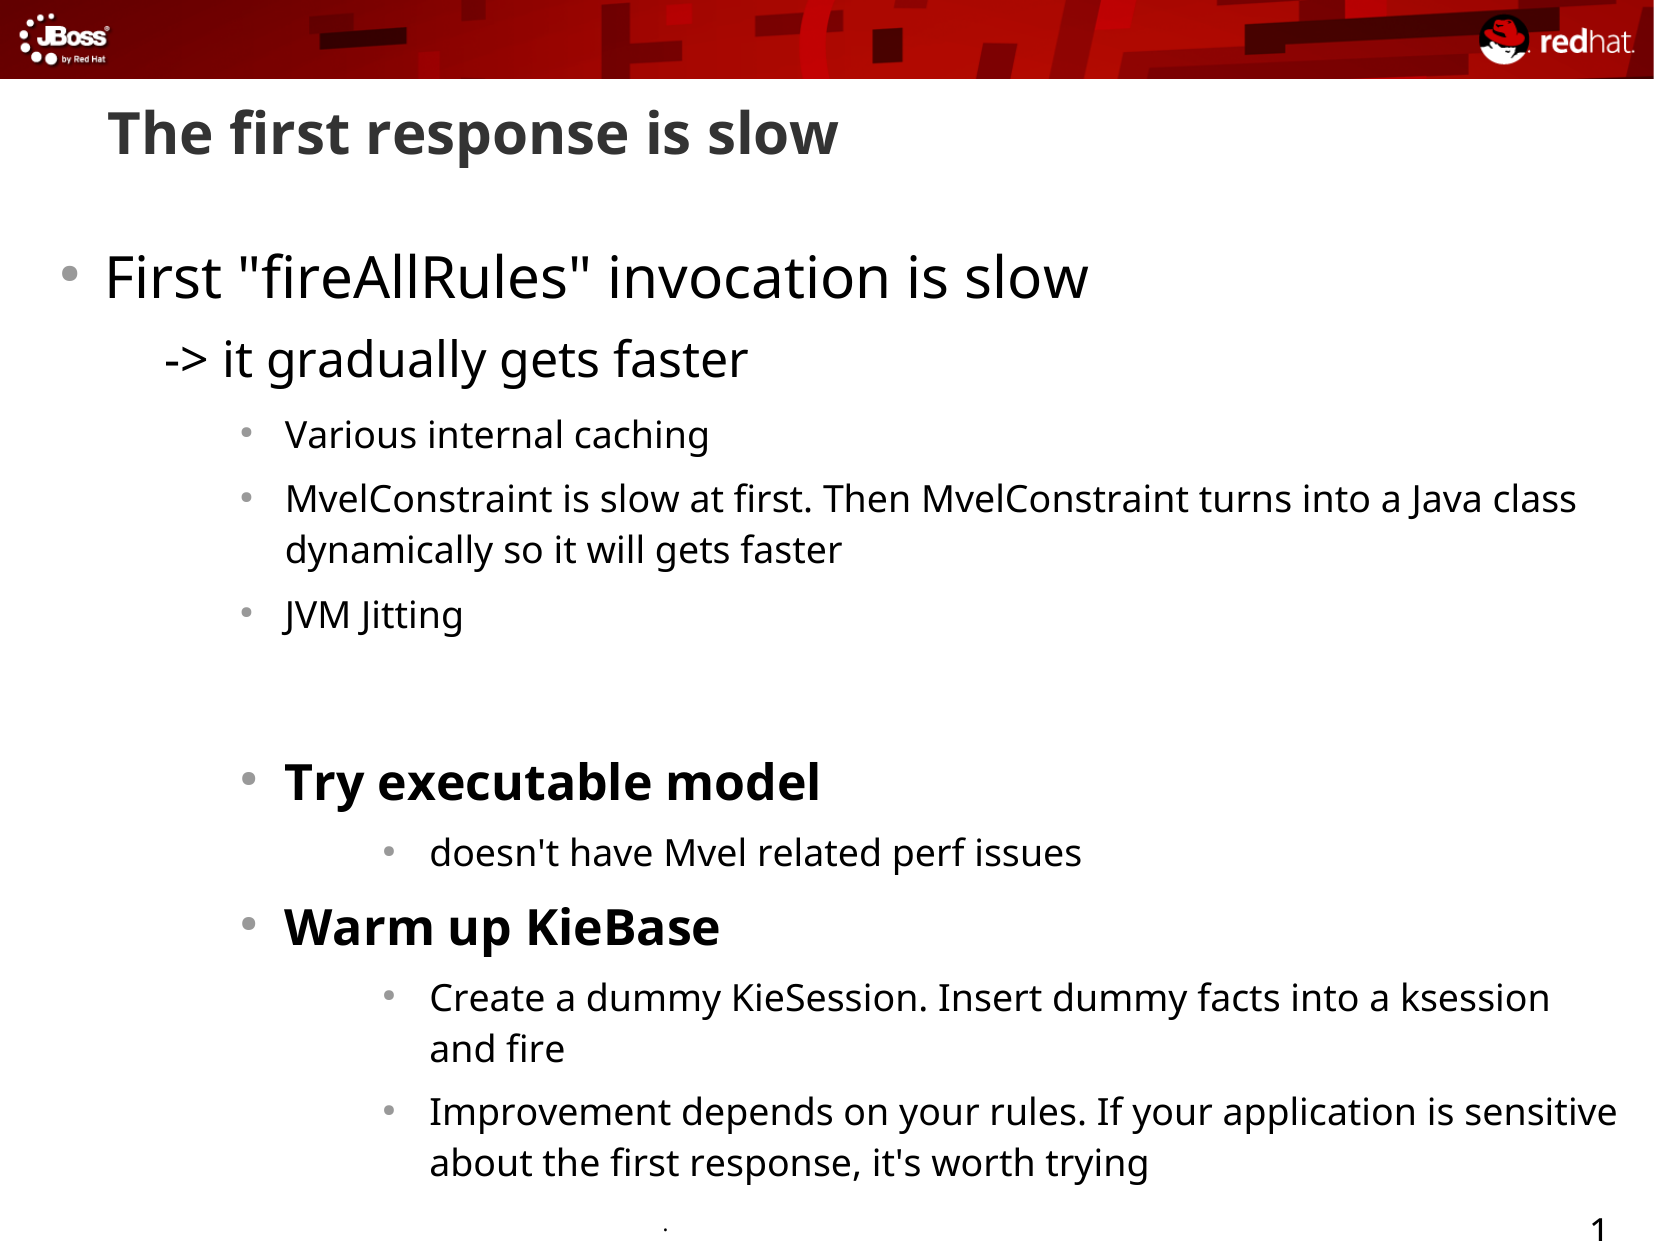

# The first response is slow
First "fireAllRules" invocation is slow
 -> it gradually gets faster
Various internal caching
MvelConstraint is slow at first. Then MvelConstraint turns into a Java class dynamically so it will gets faster
JVM Jitting
Try executable model
doesn't have Mvel related perf issues
Warm up KieBase
Create a dummy KieSession. Insert dummy facts into a ksession and fire
Improvement depends on your rules. If your application is sensitive about the first response, it's worth trying